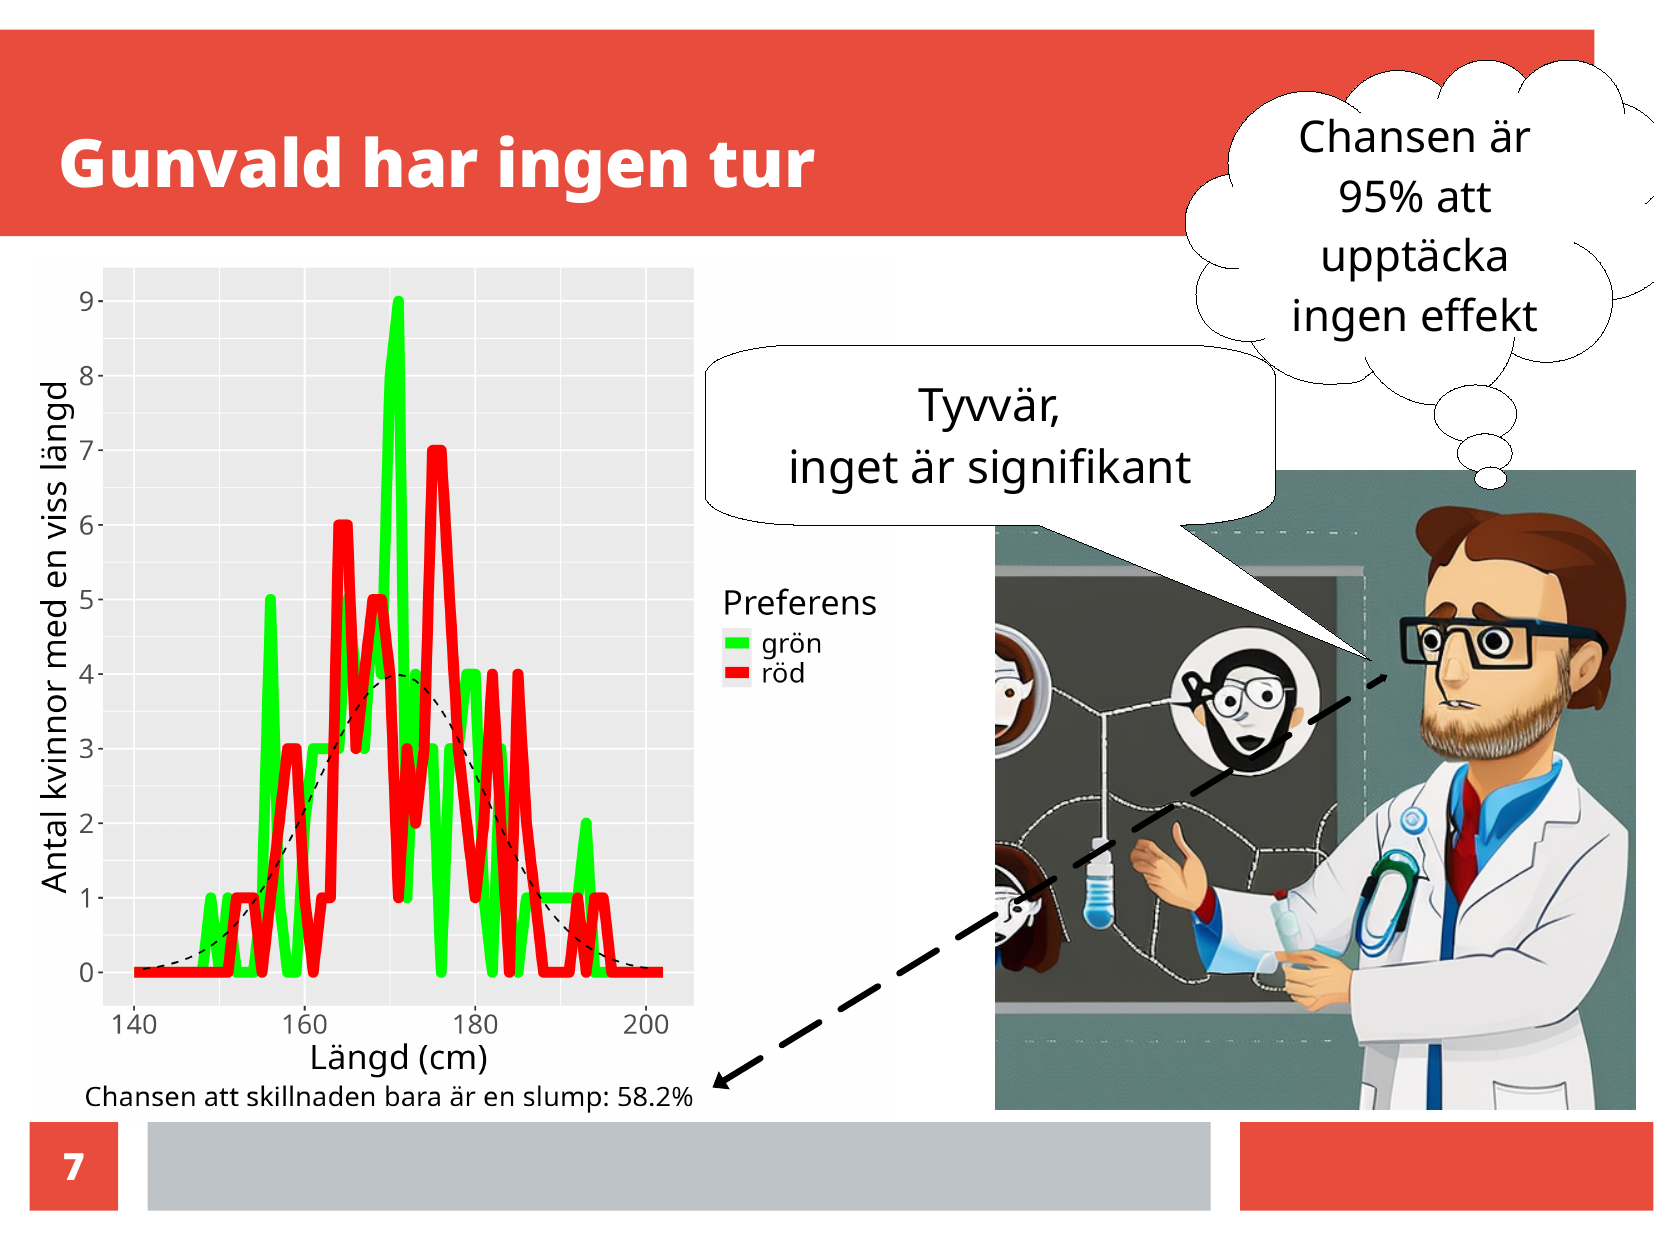

# Gunvald har ingen tur
Chansen är 95% att upptäcka ingen effekt
Tyvvär,
inget är signifikant
7